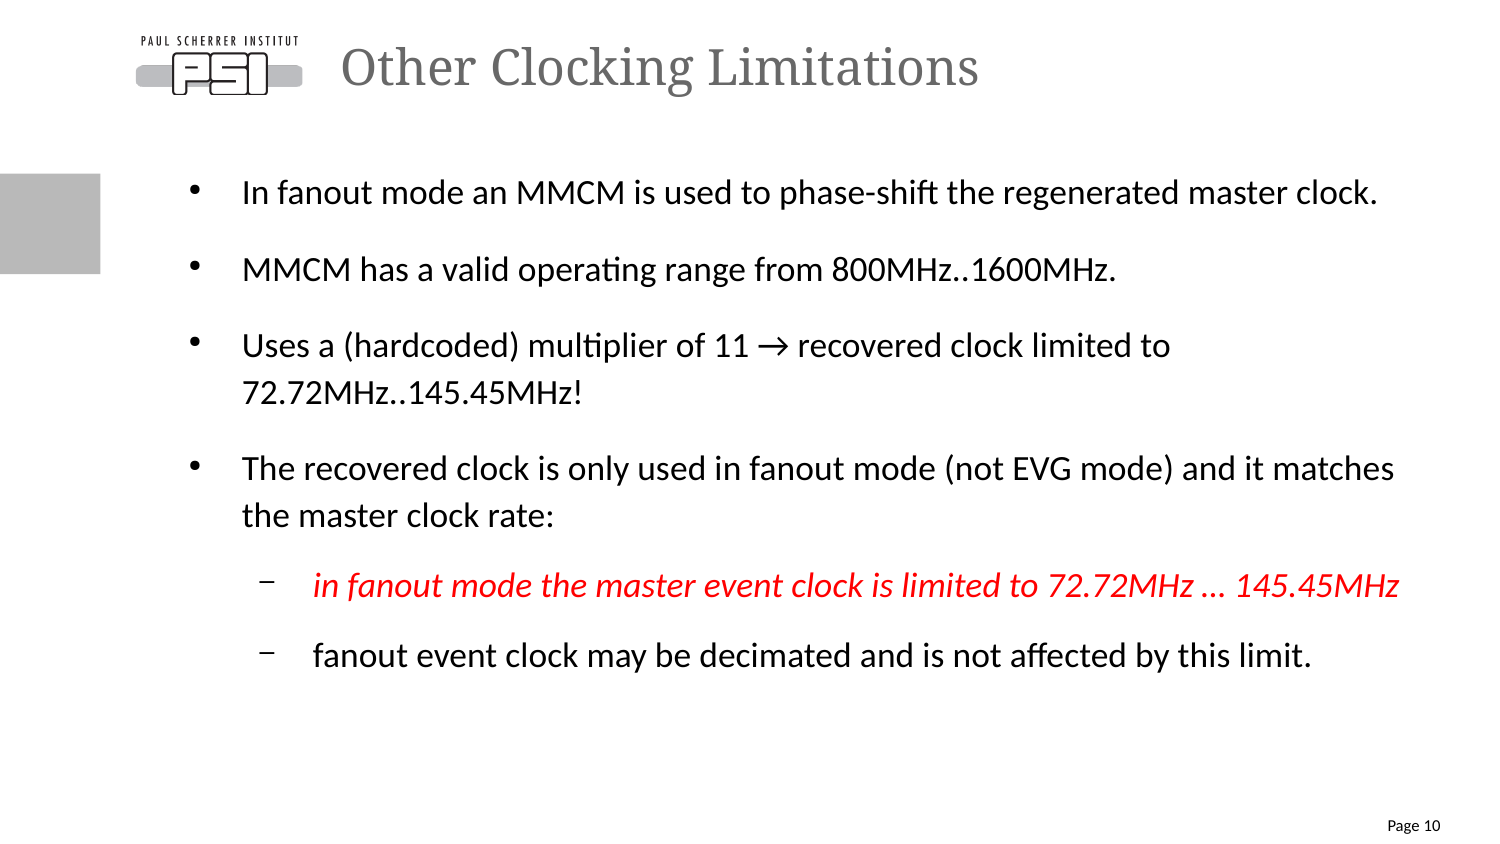

Other Clocking Limitations
# In fanout mode an MMCM is used to phase-shift the regenerated master clock.
MMCM has a valid operating range from 800MHz..1600MHz.
Uses a (hardcoded) multiplier of 11 → recovered clock limited to 72.72MHz..145.45MHz!
The recovered clock is only used in fanout mode (not EVG mode) and it matches the master clock rate:
in fanout mode the master event clock is limited to 72.72MHz … 145.45MHz
fanout event clock may be decimated and is not affected by this limit.
Page